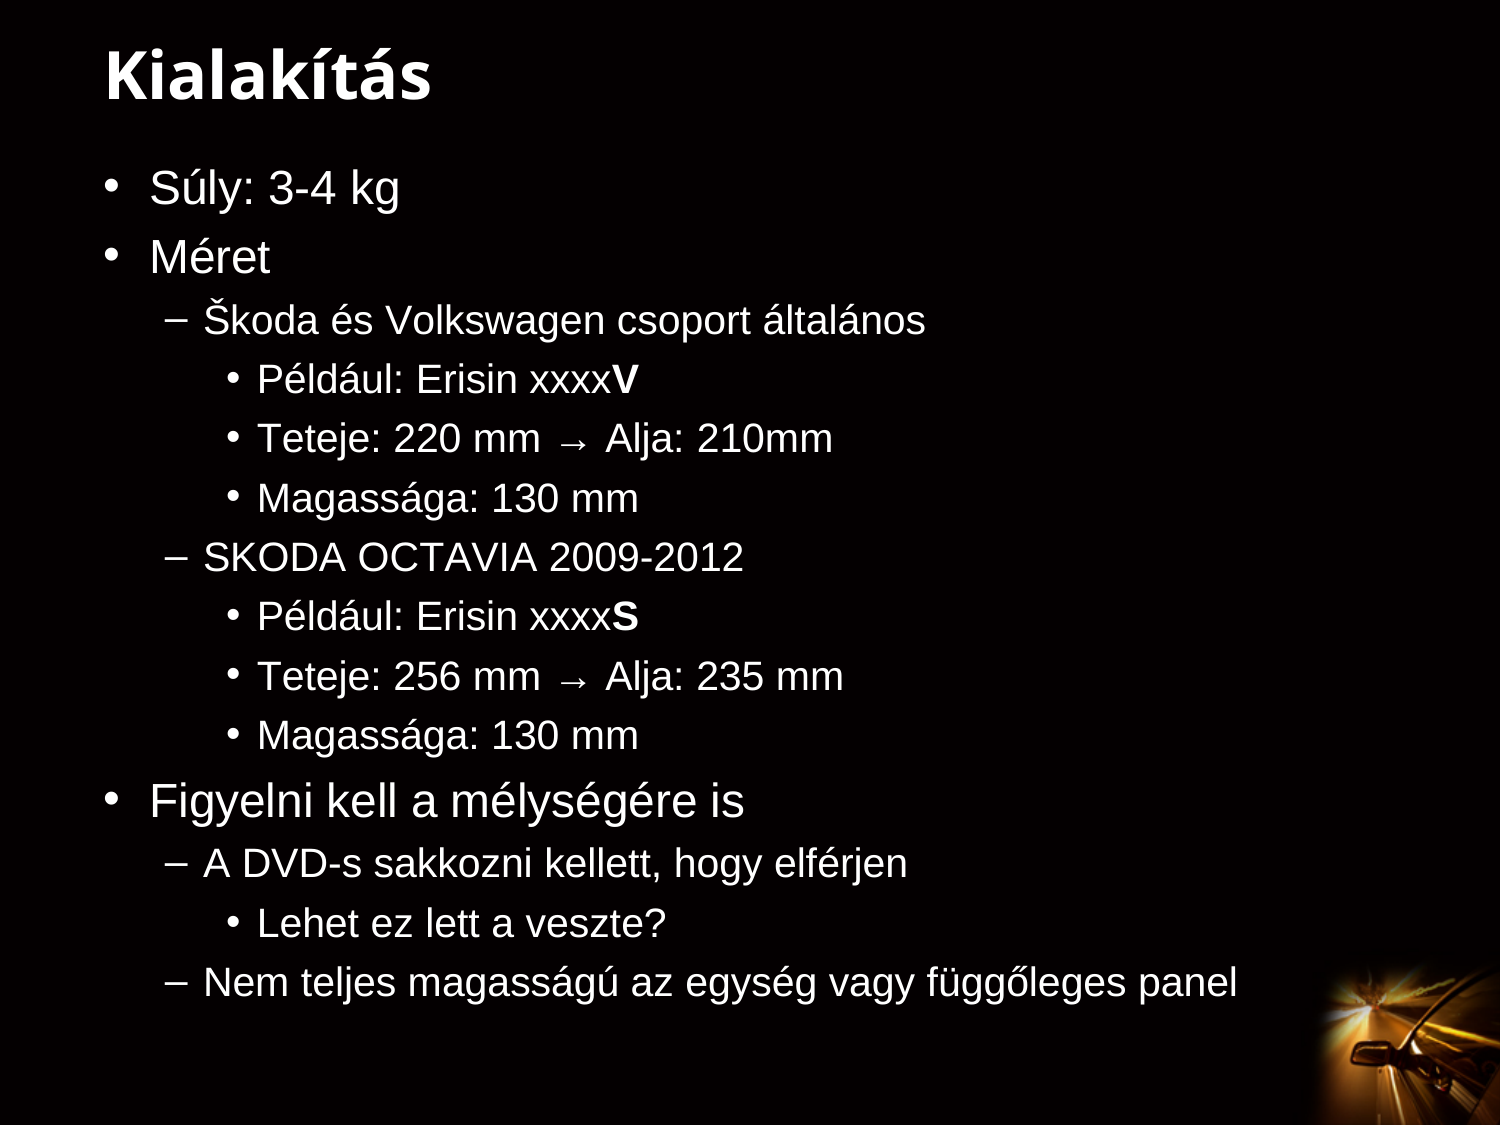

# Kialakítás
Súly: 3-4 kg
Méret
Škoda és Volkswagen csoport általános
Például: Erisin xxxxV
Teteje: 220 mm → Alja: 210mm
Magassága: 130 mm
SKODA OCTAVIA 2009-2012
Például: Erisin xxxxS
Teteje: 256 mm → Alja: 235 mm
Magassága: 130 mm
Figyelni kell a mélységére is
A DVD-s sakkozni kellett, hogy elférjen
Lehet ez lett a veszte?
Nem teljes magasságú az egység vagy függőleges panel